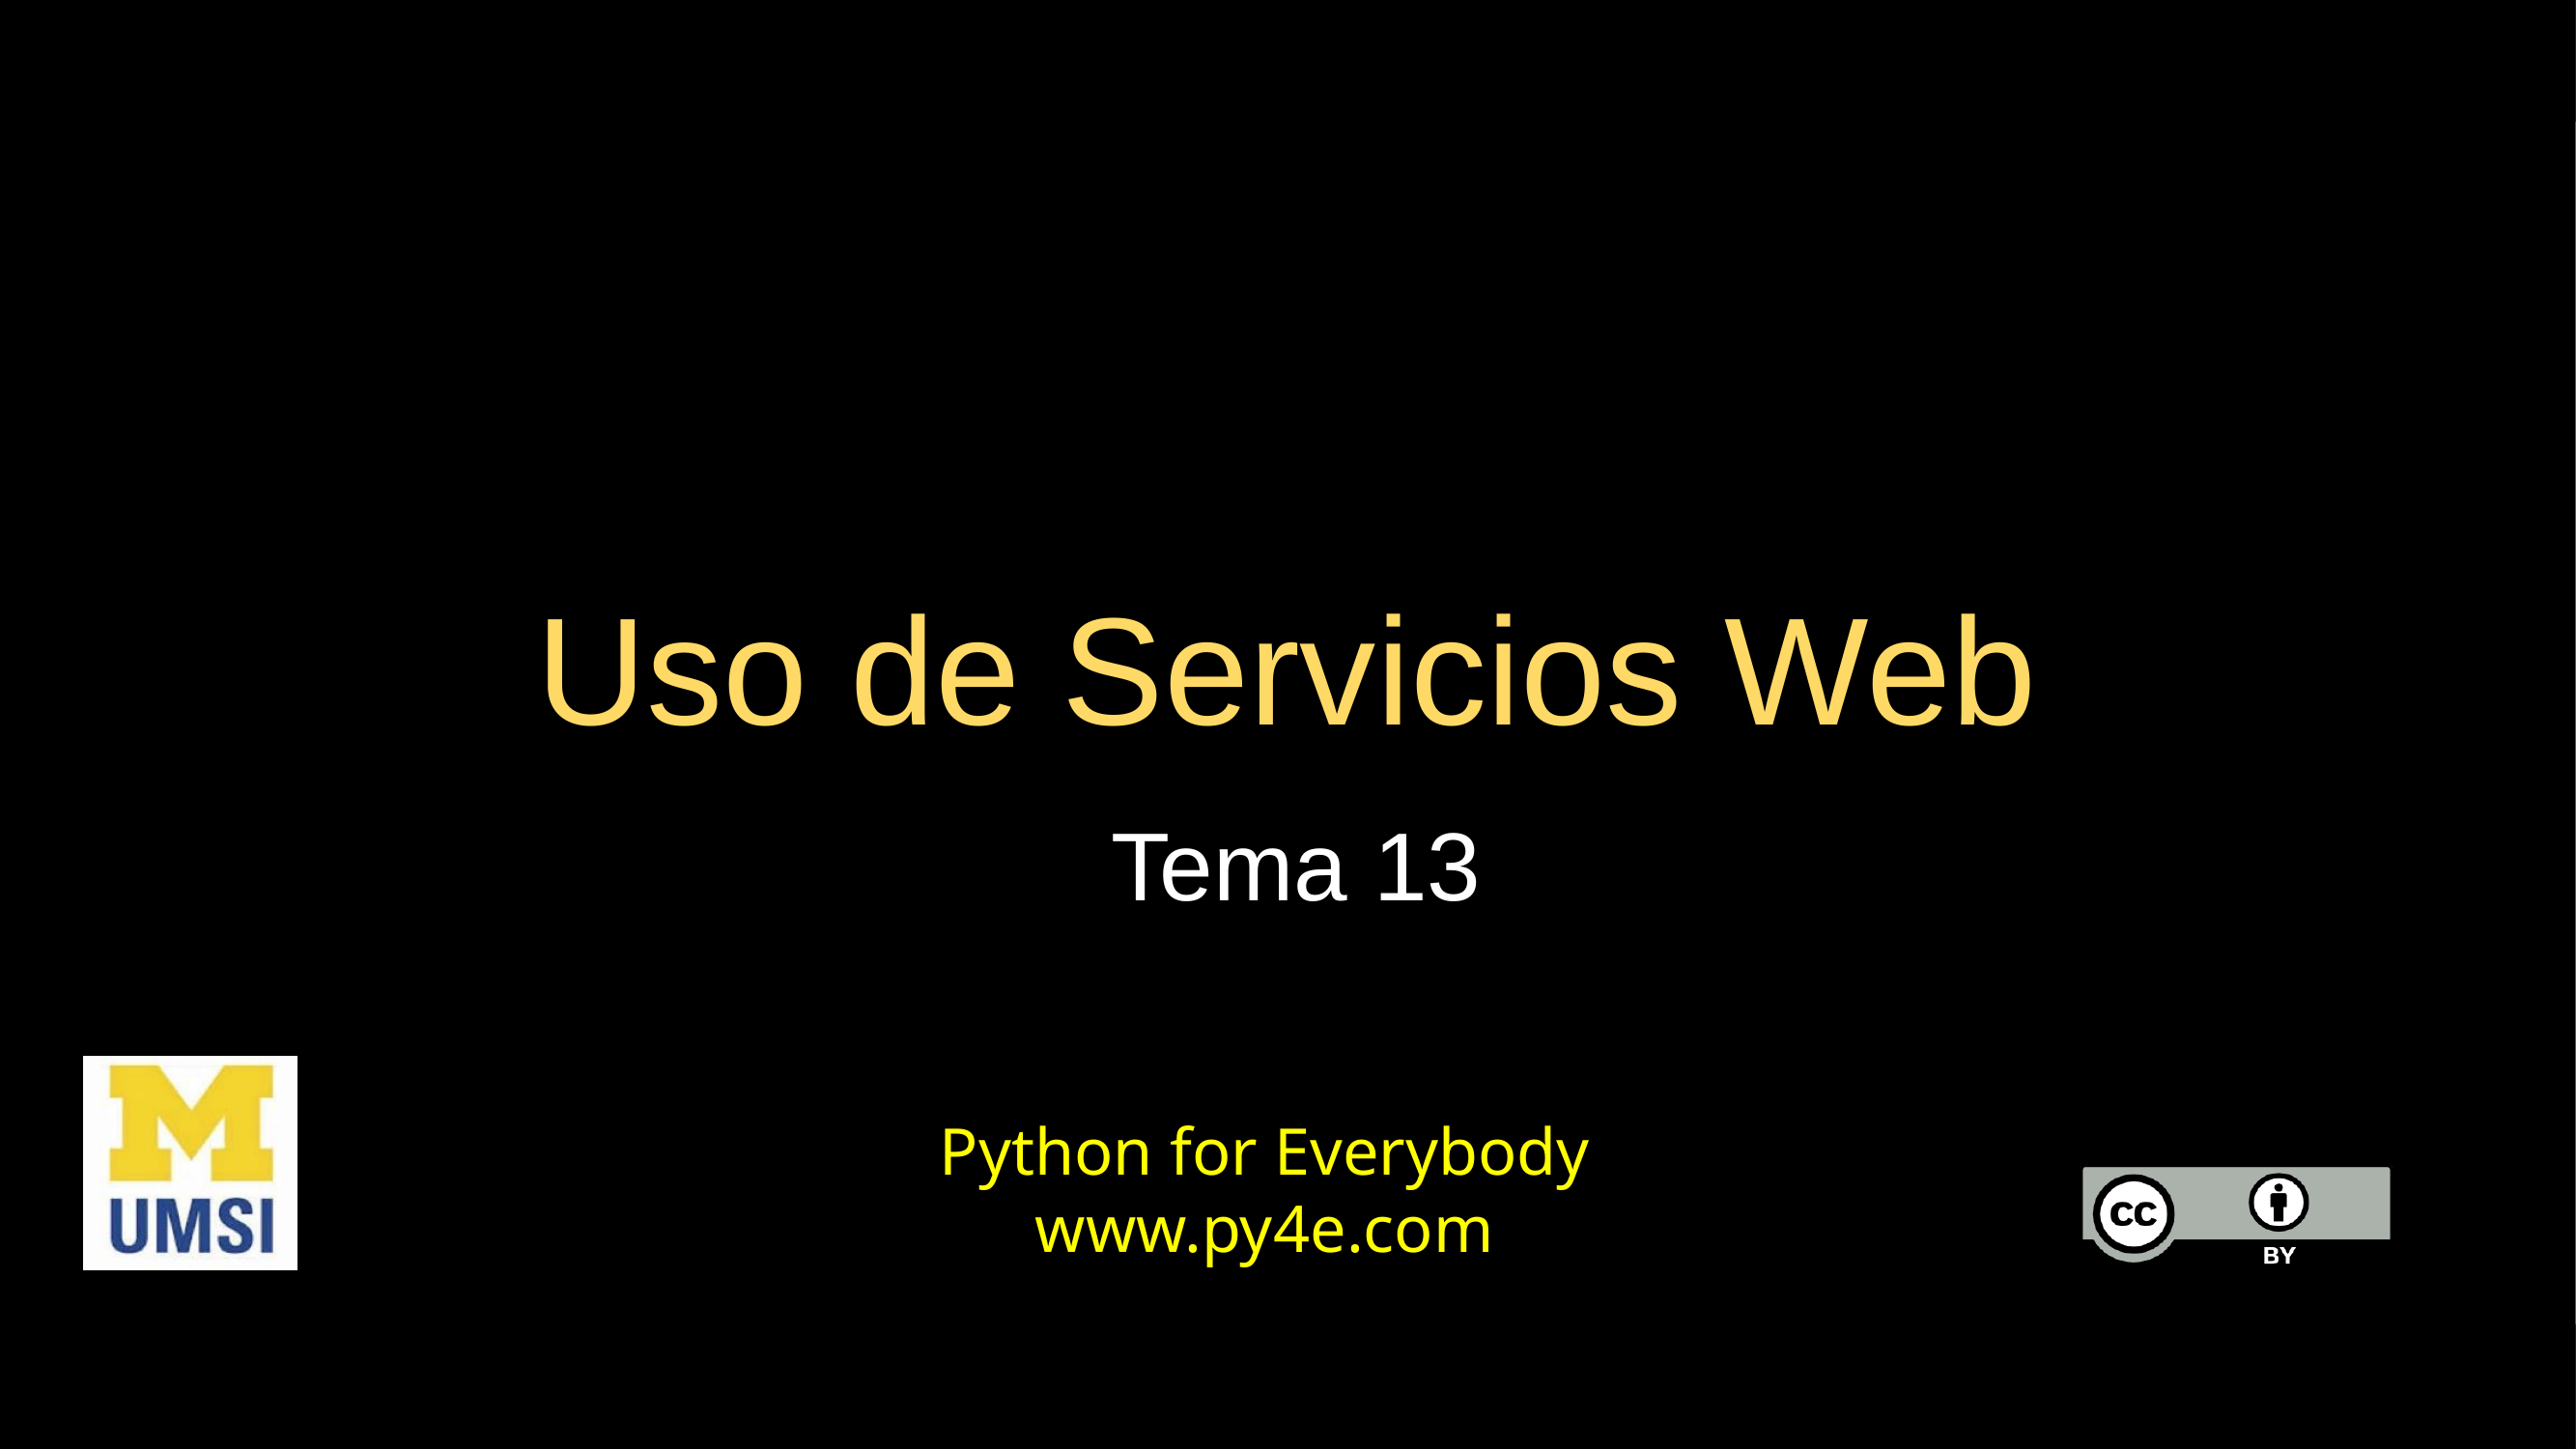

# Uso de Servicios Web
Tema 13
Python for Everybody
www.py4e.com